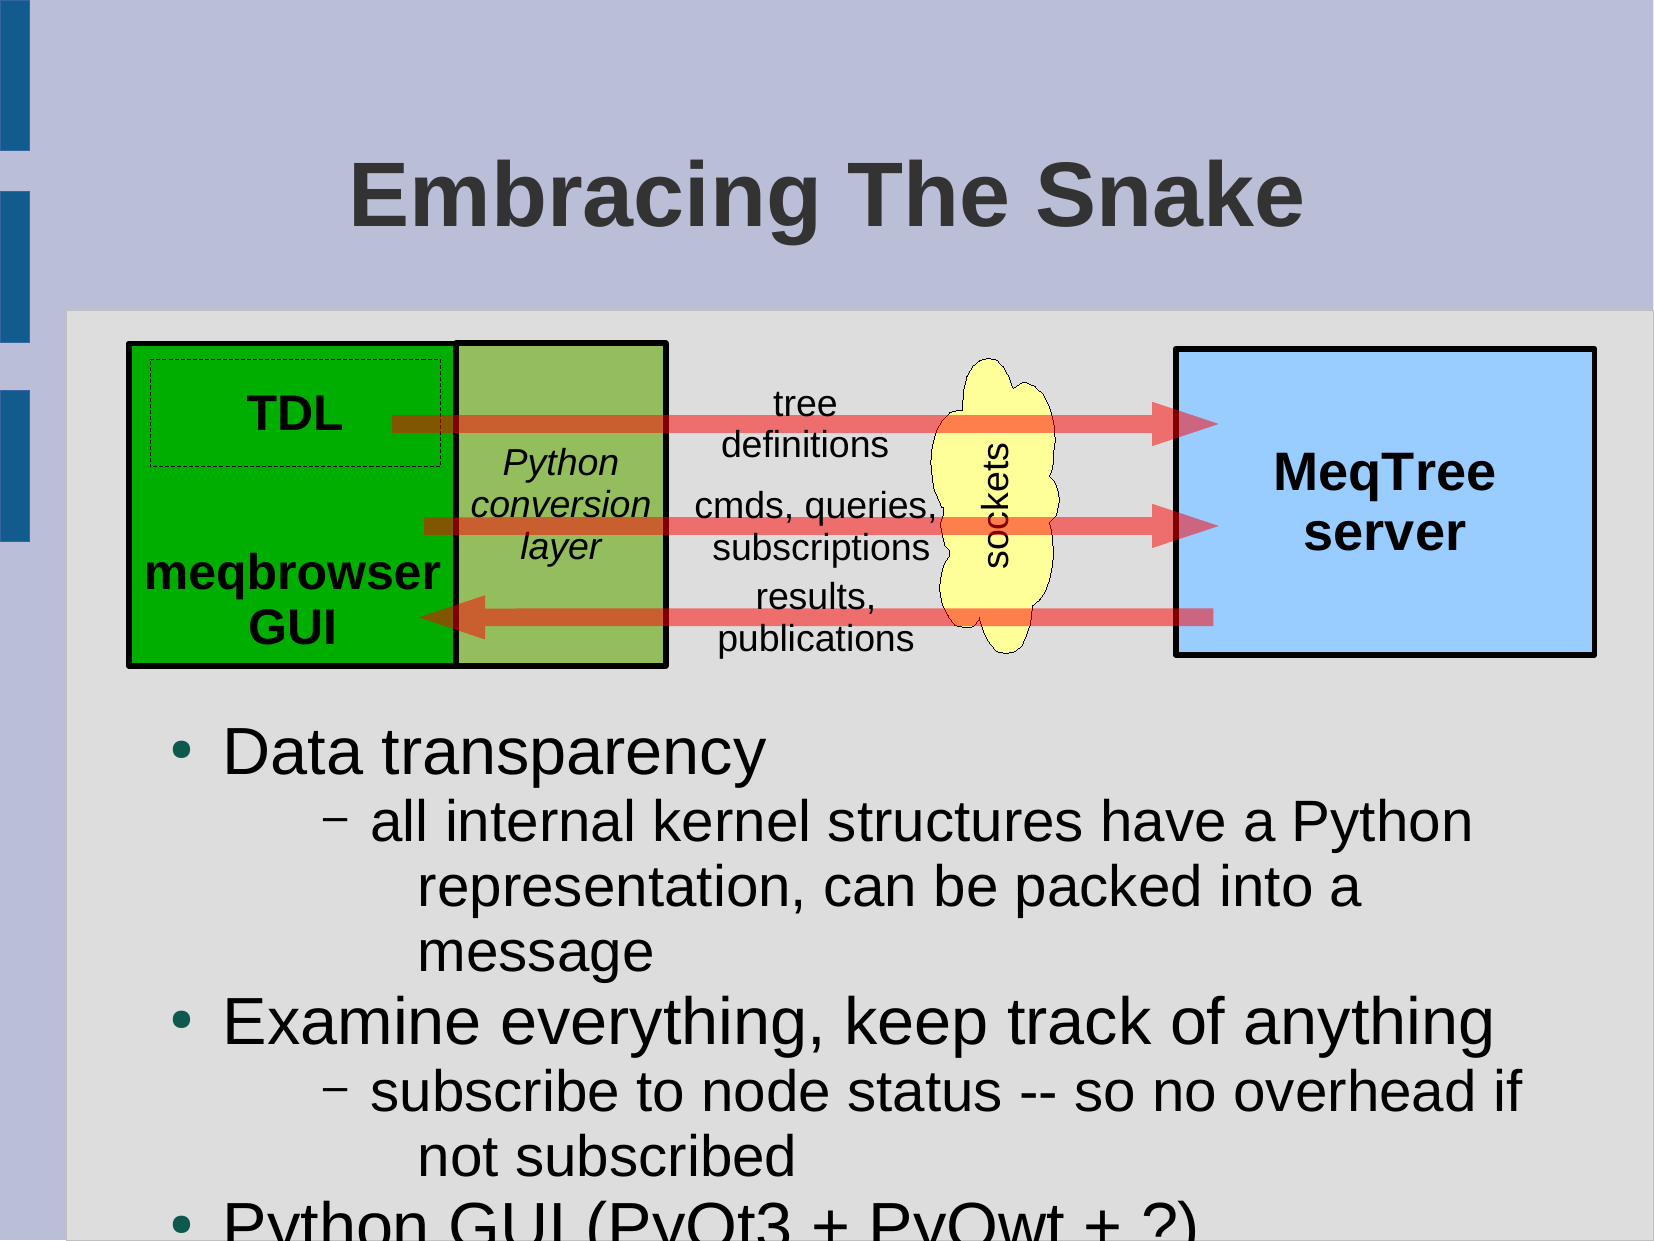

# Embracing The Snake
Python
conversion
layer
meqbrowser
GUI
MeqTree
server
TDL
tree
definitions
sockets
cmds, queries,
subscriptions
results,
publications
Data transparency
all internal kernel structures have a Python representation, can be packed into a message
Examine everything, keep track of anything
subscribe to node status -- so no overhead if not subscribed
Python GUI (PyQt3 + PyQwt + ?)